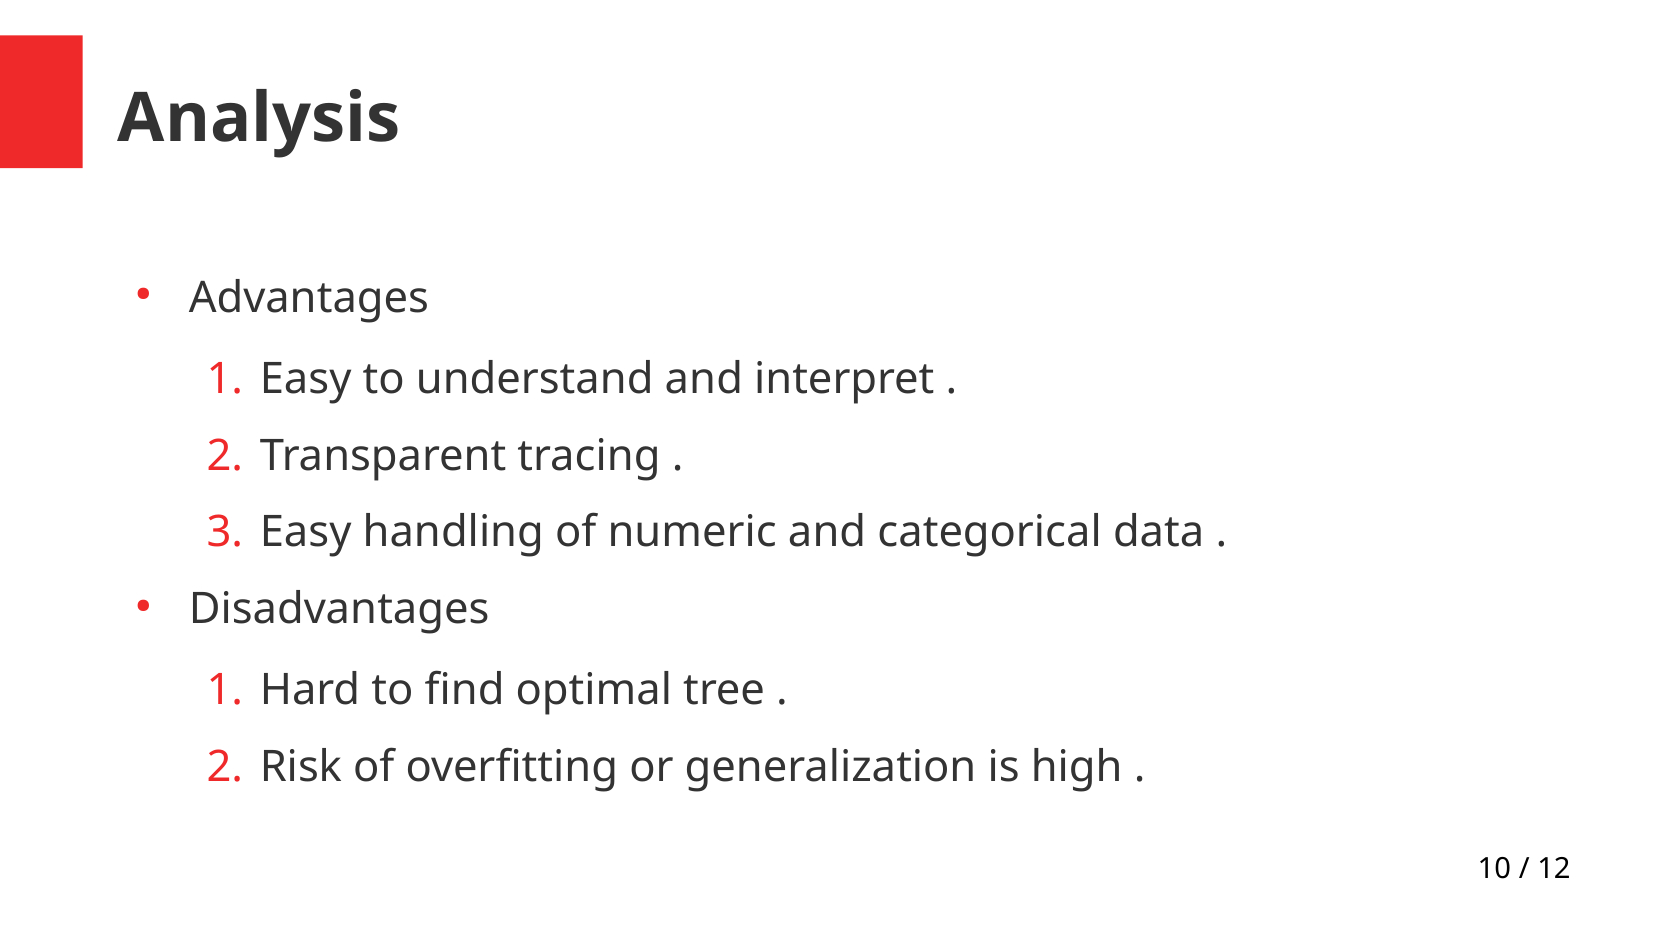

# Analysis
Advantages
Easy to understand and interpret .
Transparent tracing .
Easy handling of numeric and categorical data .
Disadvantages
Hard to find optimal tree .
Risk of overfitting or generalization is high .
10